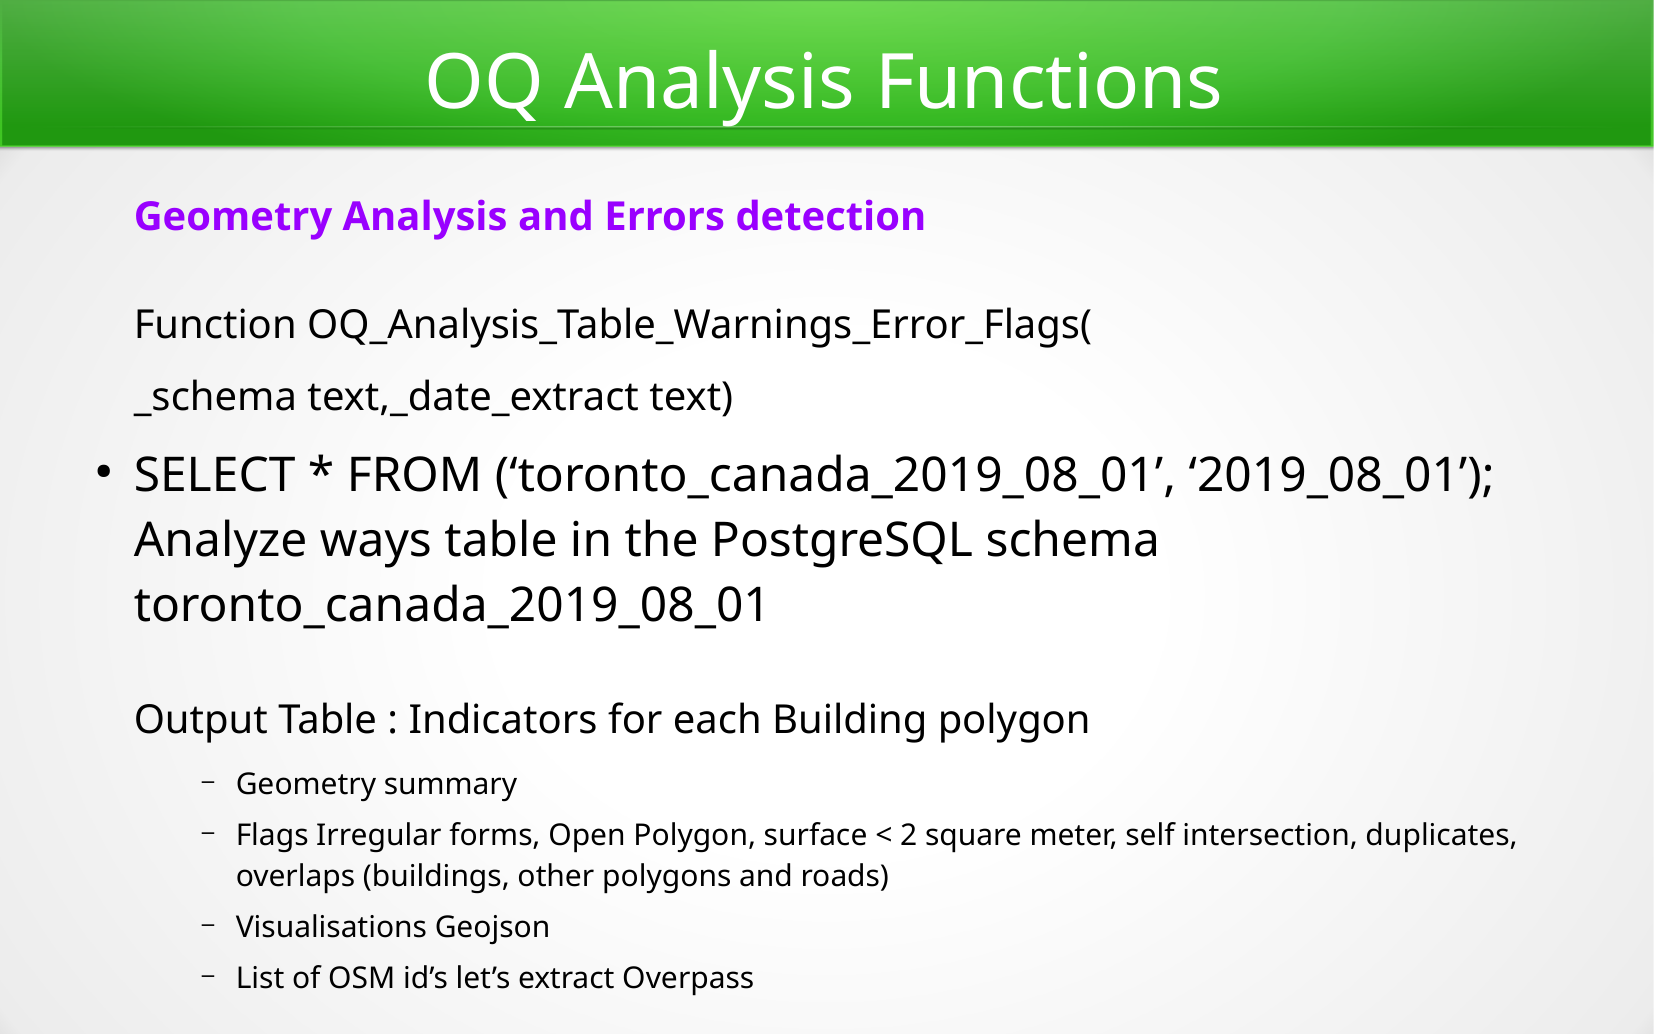

# OQ Analysis Functions
Geometry Analysis and Errors detection
Function OQ_Analysis_Table_Warnings_Error_Flags(
_schema text,_date_extract text)
SELECT * FROM (‘toronto_canada_2019_08_01’, ‘2019_08_01’);
Analyze ways table in the PostgreSQL schema
toronto_canada_2019_08_01
Output Table : Indicators for each Building polygon
Geometry summary
Flags Irregular forms, Open Polygon, surface < 2 square meter, self intersection, duplicates, overlaps (buildings, other polygons and roads)
Visualisations Geojson
List of OSM id’s let’s extract Overpass